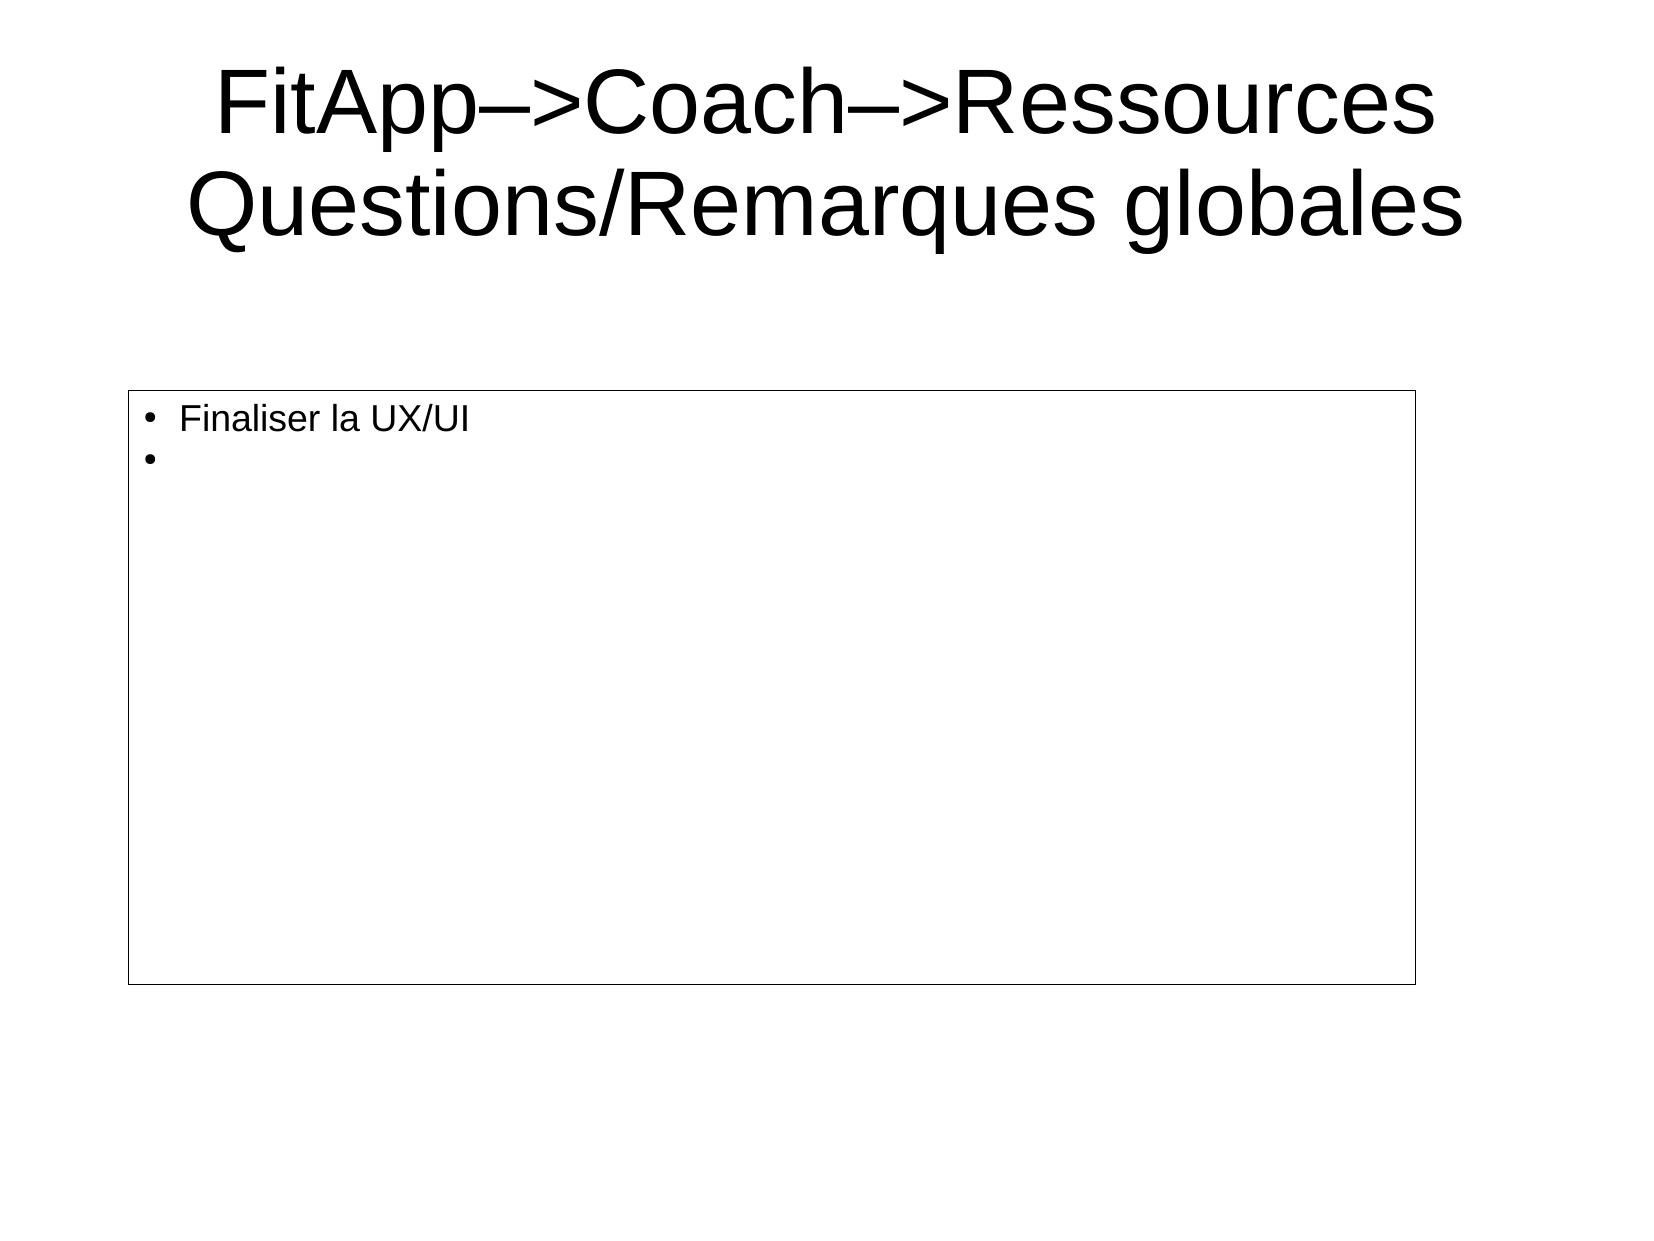

# FitApp–>Coach–>Ressources Questions/Remarques globales
Finaliser la UX/UI